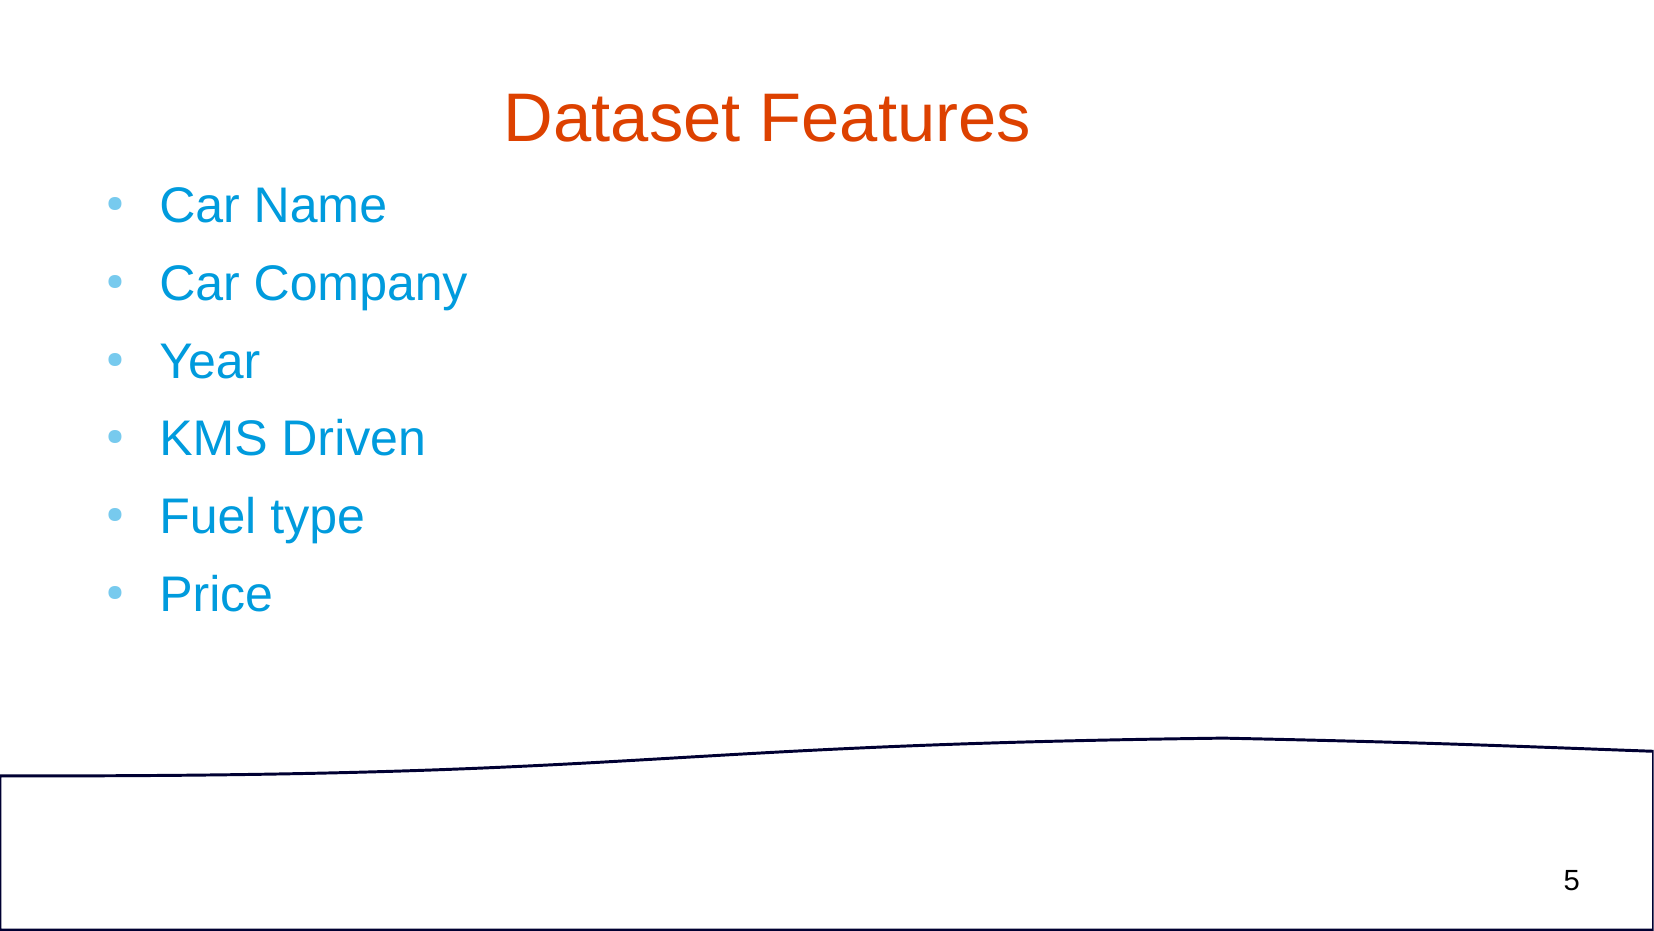

# Dataset Features
Car Name
Car Company
Year
KMS Driven
Fuel type
Price